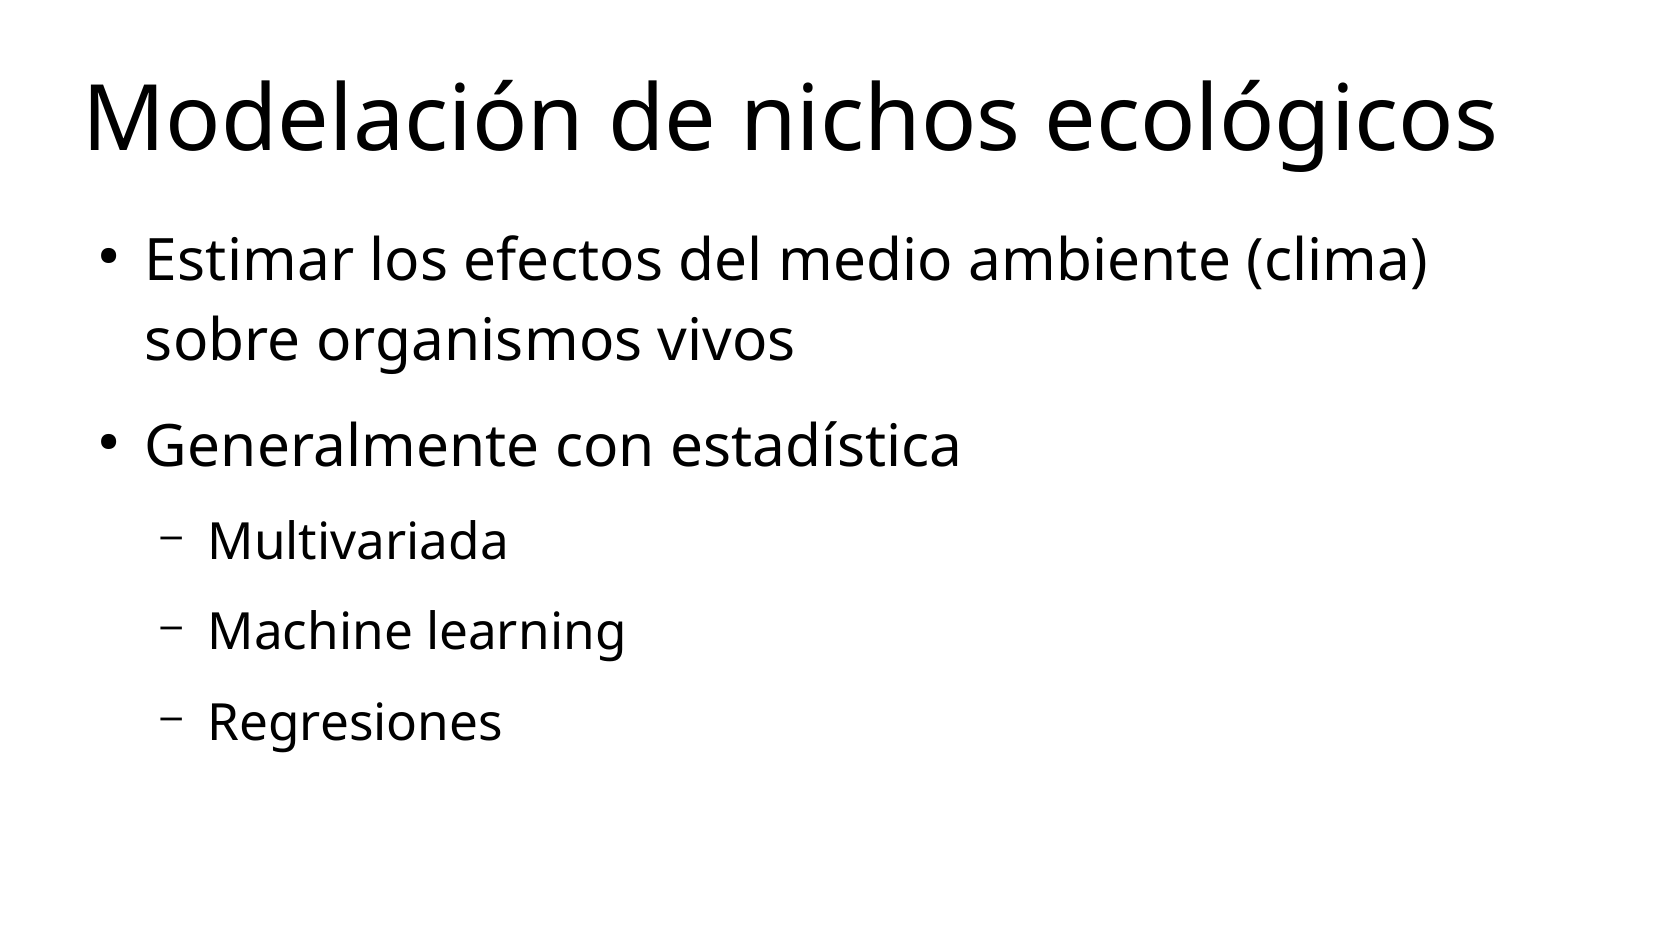

# Modelación de nichos ecológicos
Estimar los efectos del medio ambiente (clima) sobre organismos vivos
Generalmente con estadística
Multivariada
Machine learning
Regresiones